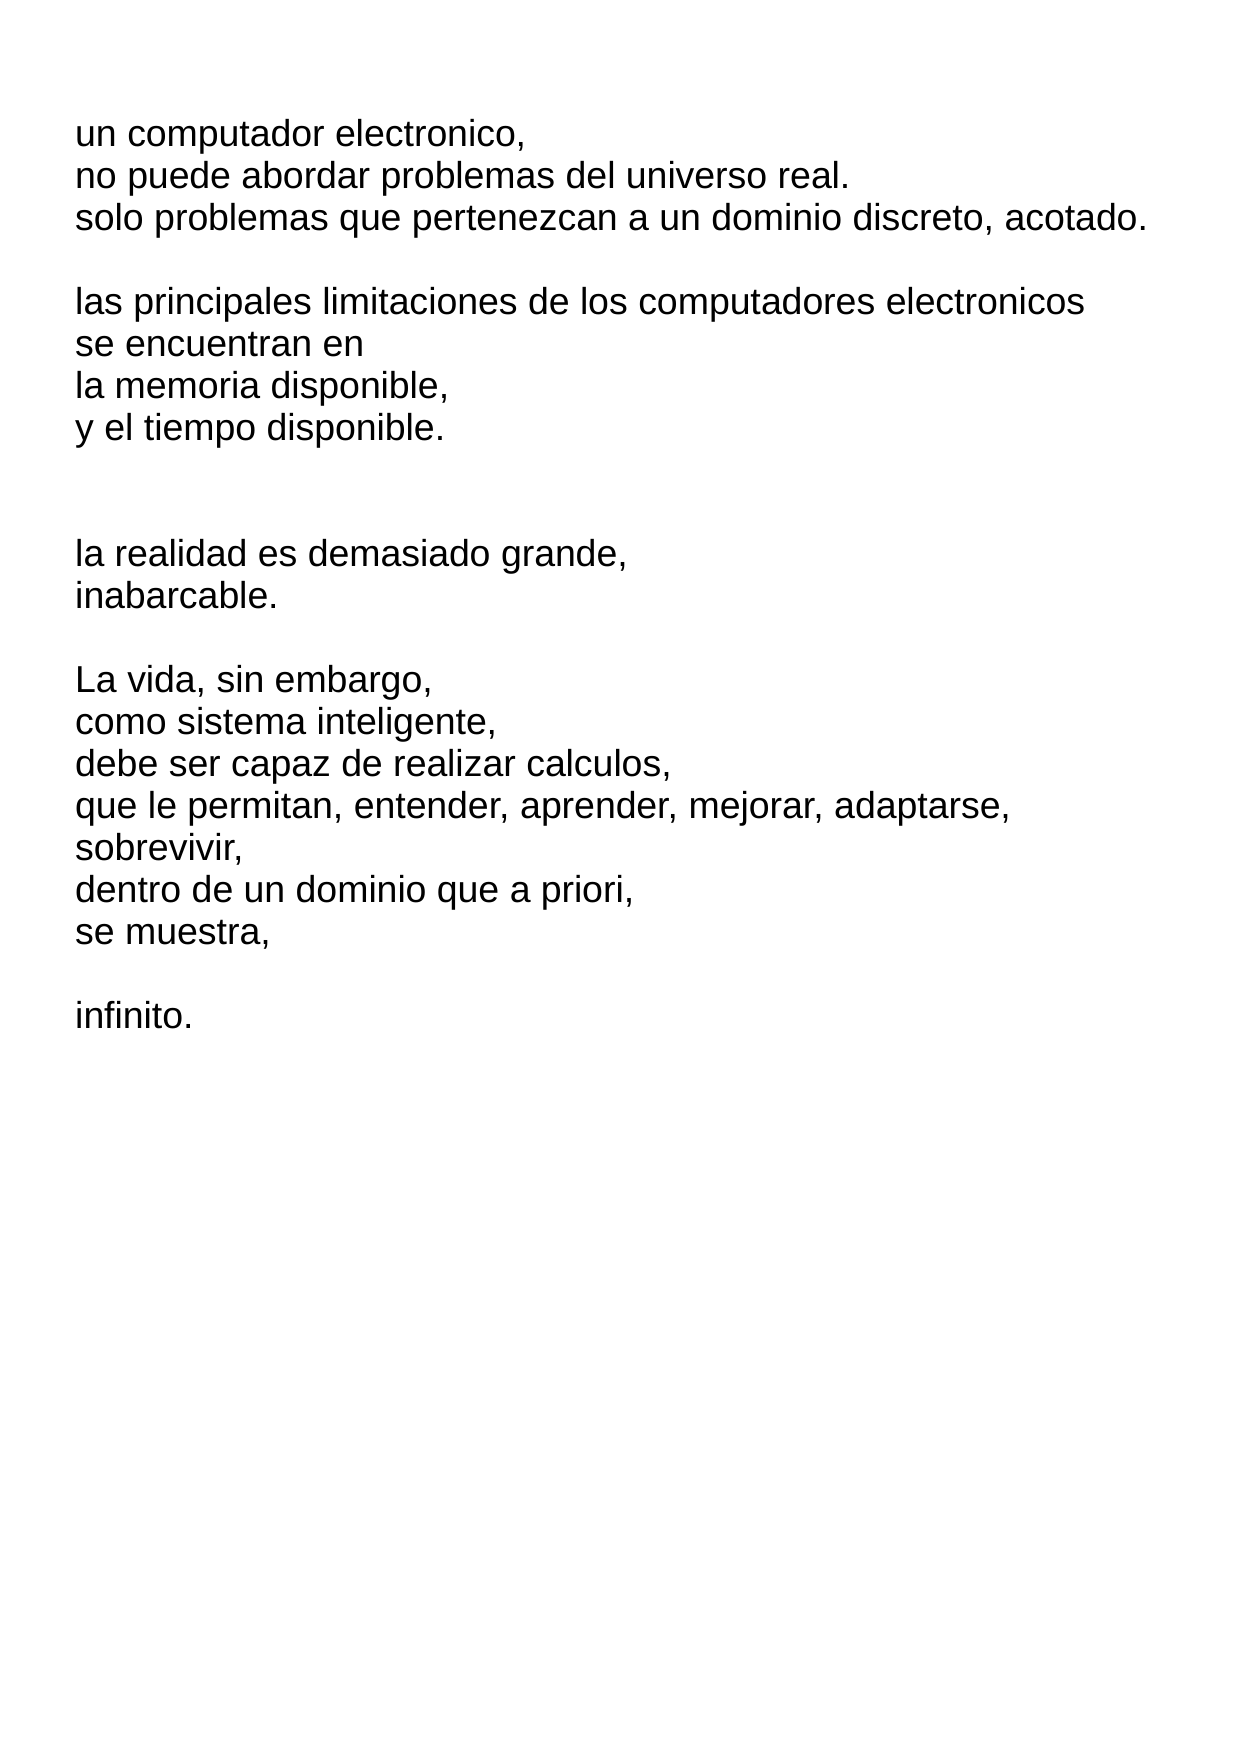

un computador electronico,
no puede abordar problemas del universo real.
solo problemas que pertenezcan a un dominio discreto, acotado.
las principales limitaciones de los computadores electronicos
se encuentran en
la memoria disponible,
y el tiempo disponible.
la realidad es demasiado grande,
inabarcable.
La vida, sin embargo,
como sistema inteligente,
debe ser capaz de realizar calculos,
que le permitan, entender, aprender, mejorar, adaptarse, sobrevivir,
dentro de un dominio que a priori,
se muestra,
infinito.